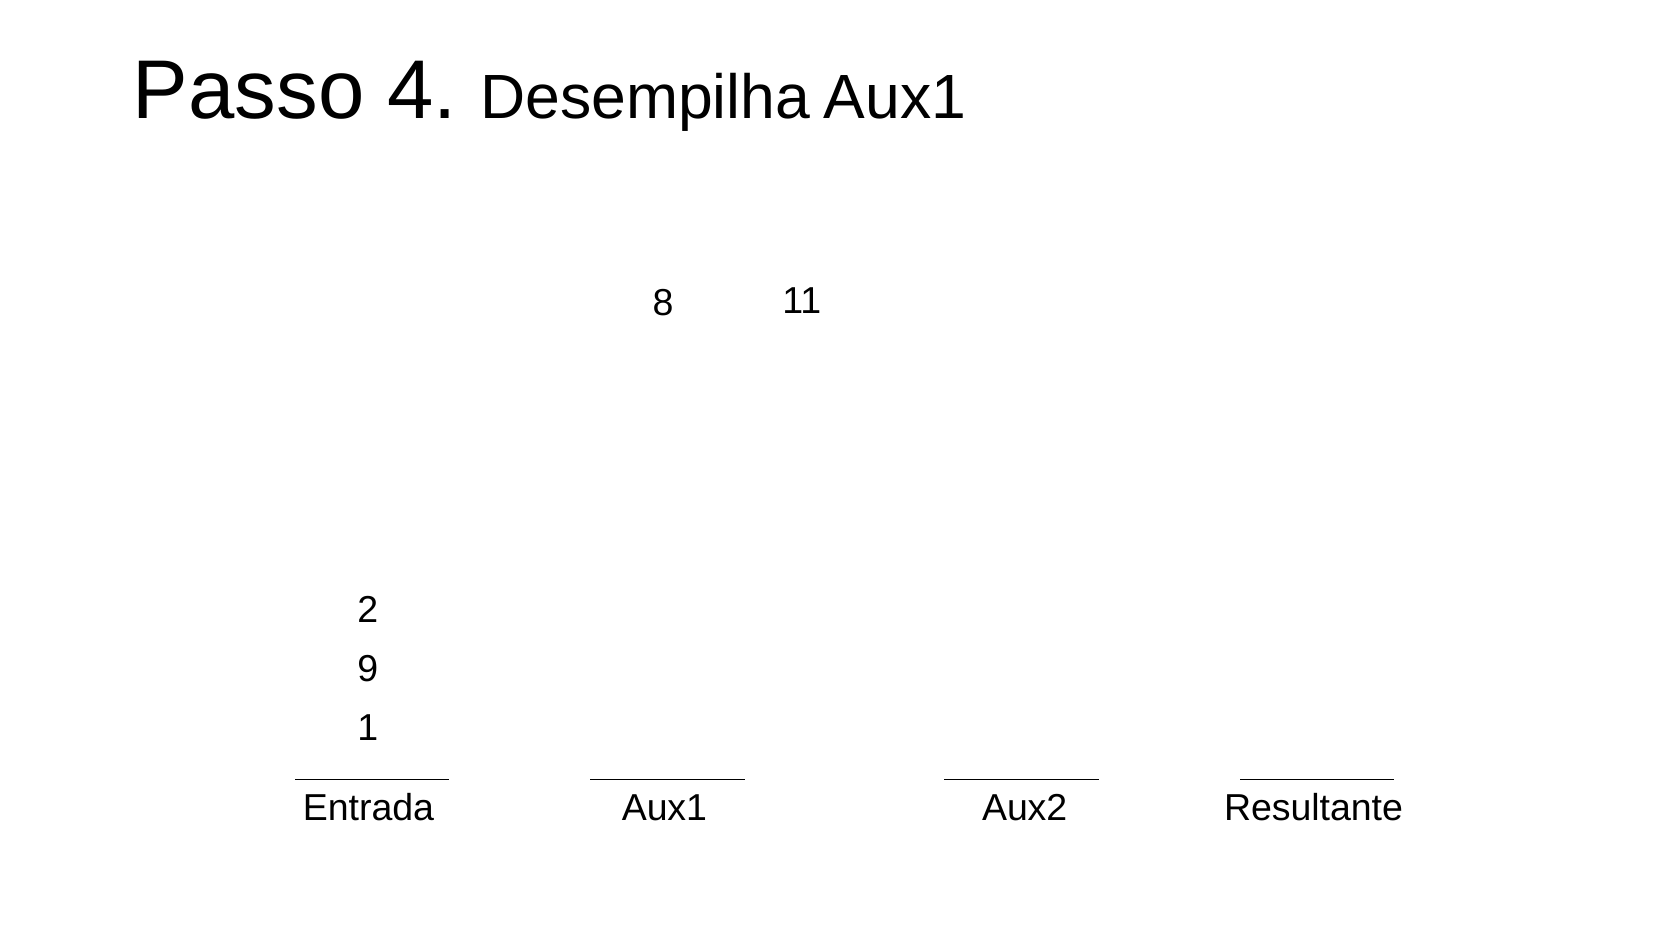

Passo 4. Desempilha Aux1
11
8
2
9
1
Entrada
Aux1
Aux2
Resultante